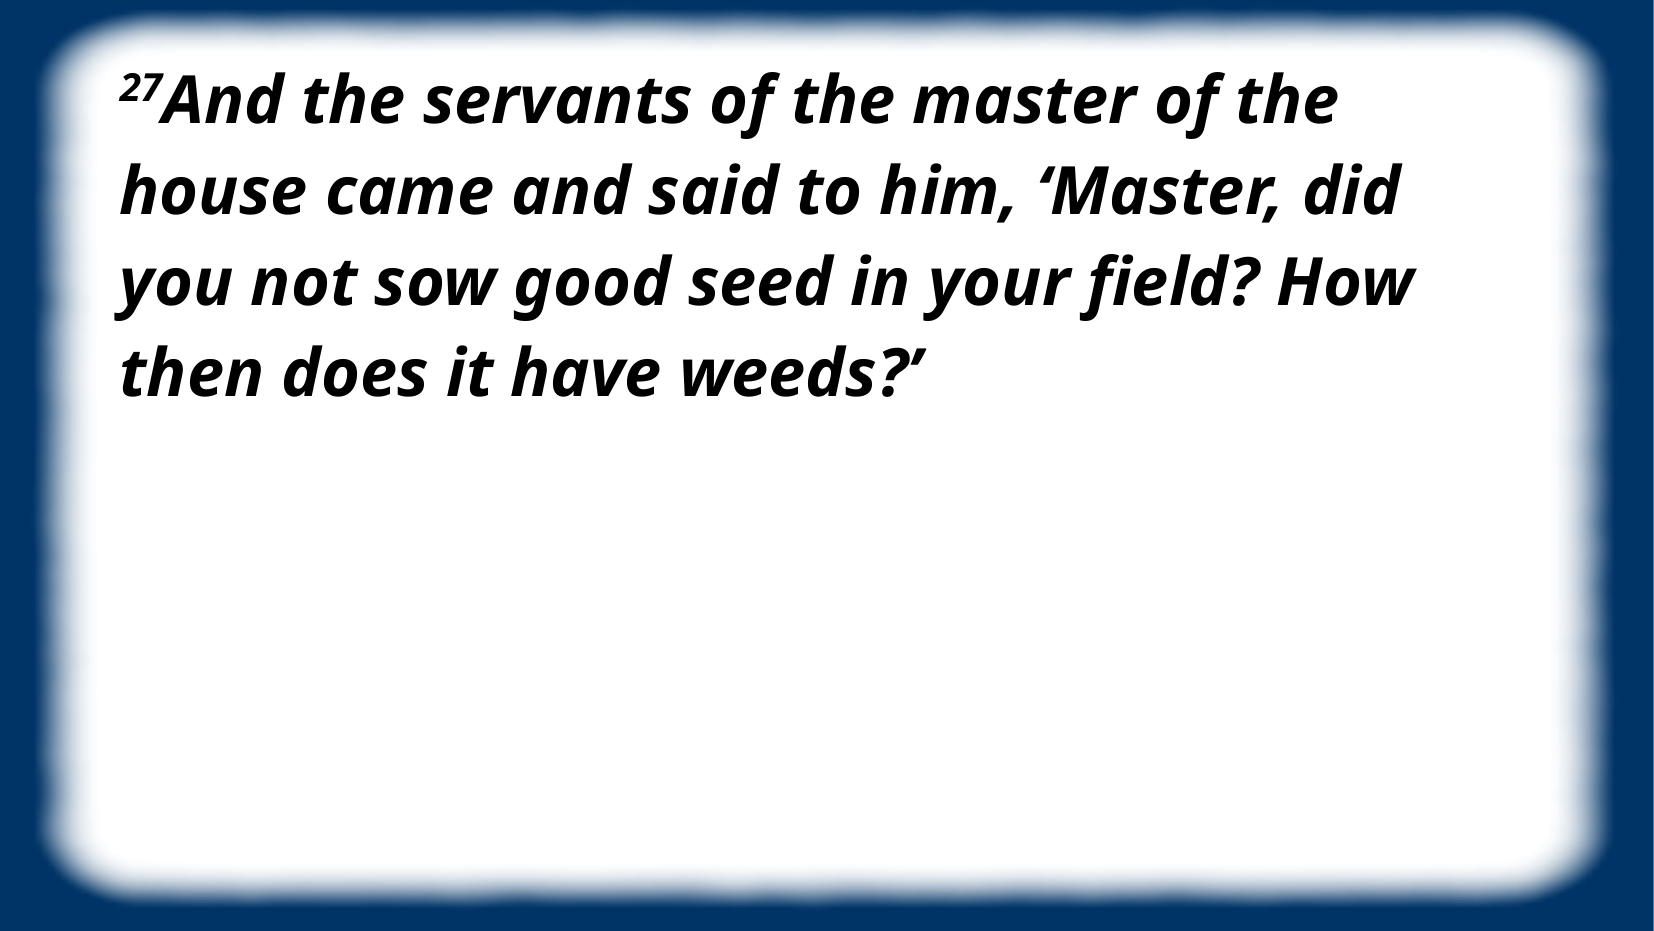

27And the servants of the master of the house came and said to him, ‘Master, did you not sow good seed in your field? How then does it have weeds?’